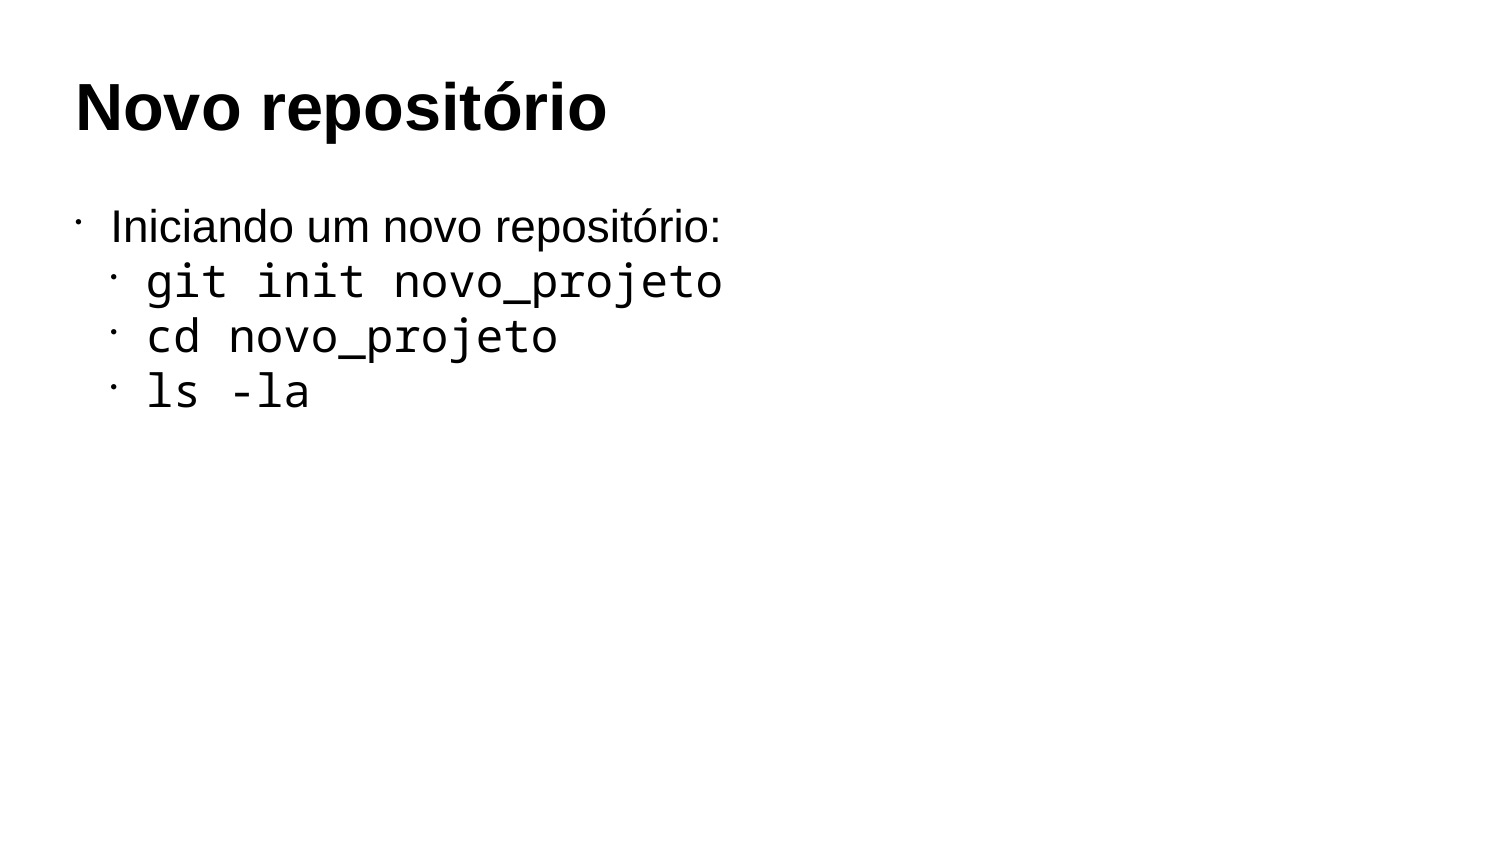

Novo repositório
Iniciando um novo repositório:
git init novo_projeto
cd novo_projeto
ls -la